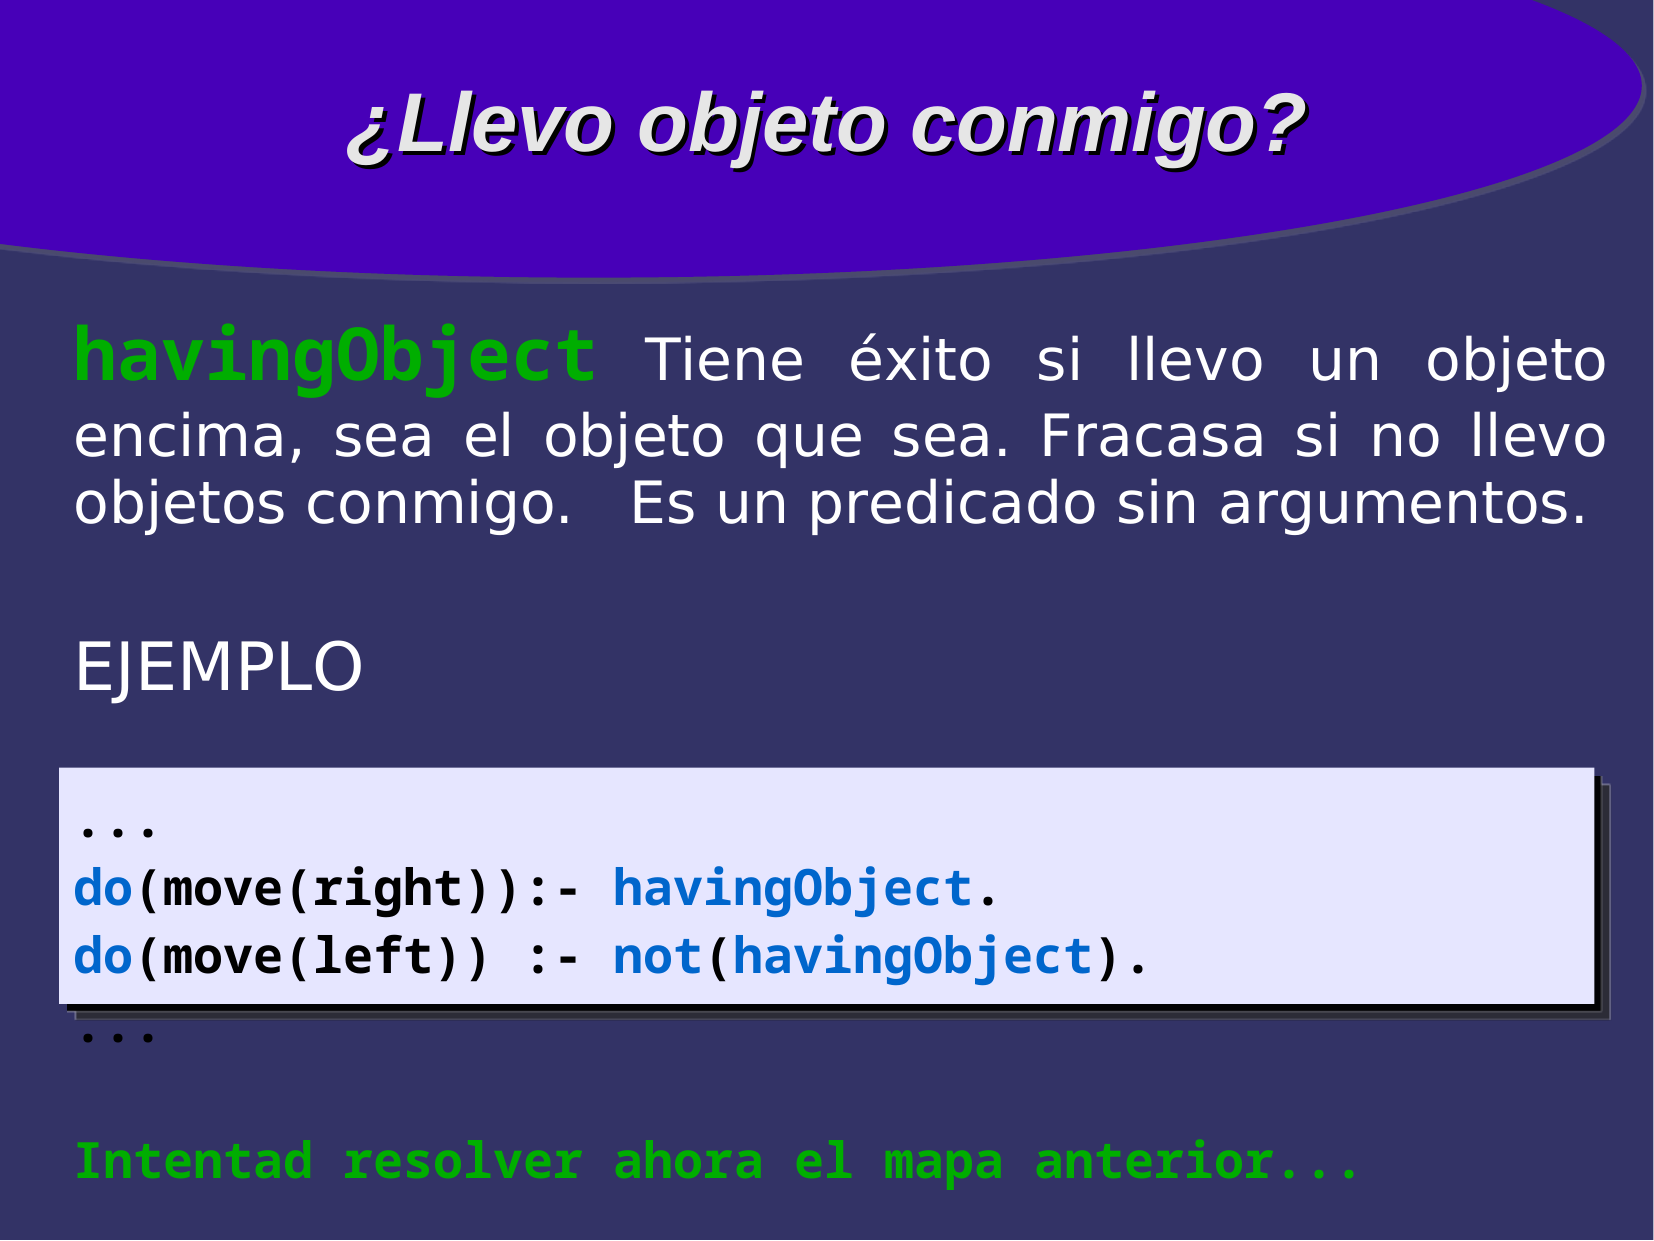

# ¿Llevo objeto conmigo?
havingObject Tiene éxito si llevo un objeto encima, sea el objeto que sea. Fracasa si no llevo objetos conmigo. Es un predicado sin argumentos.
EJEMPLO
...
do(move(right)):- havingObject.
do(move(left)) :- not(havingObject).
...
Intentad resolver ahora el mapa anterior...